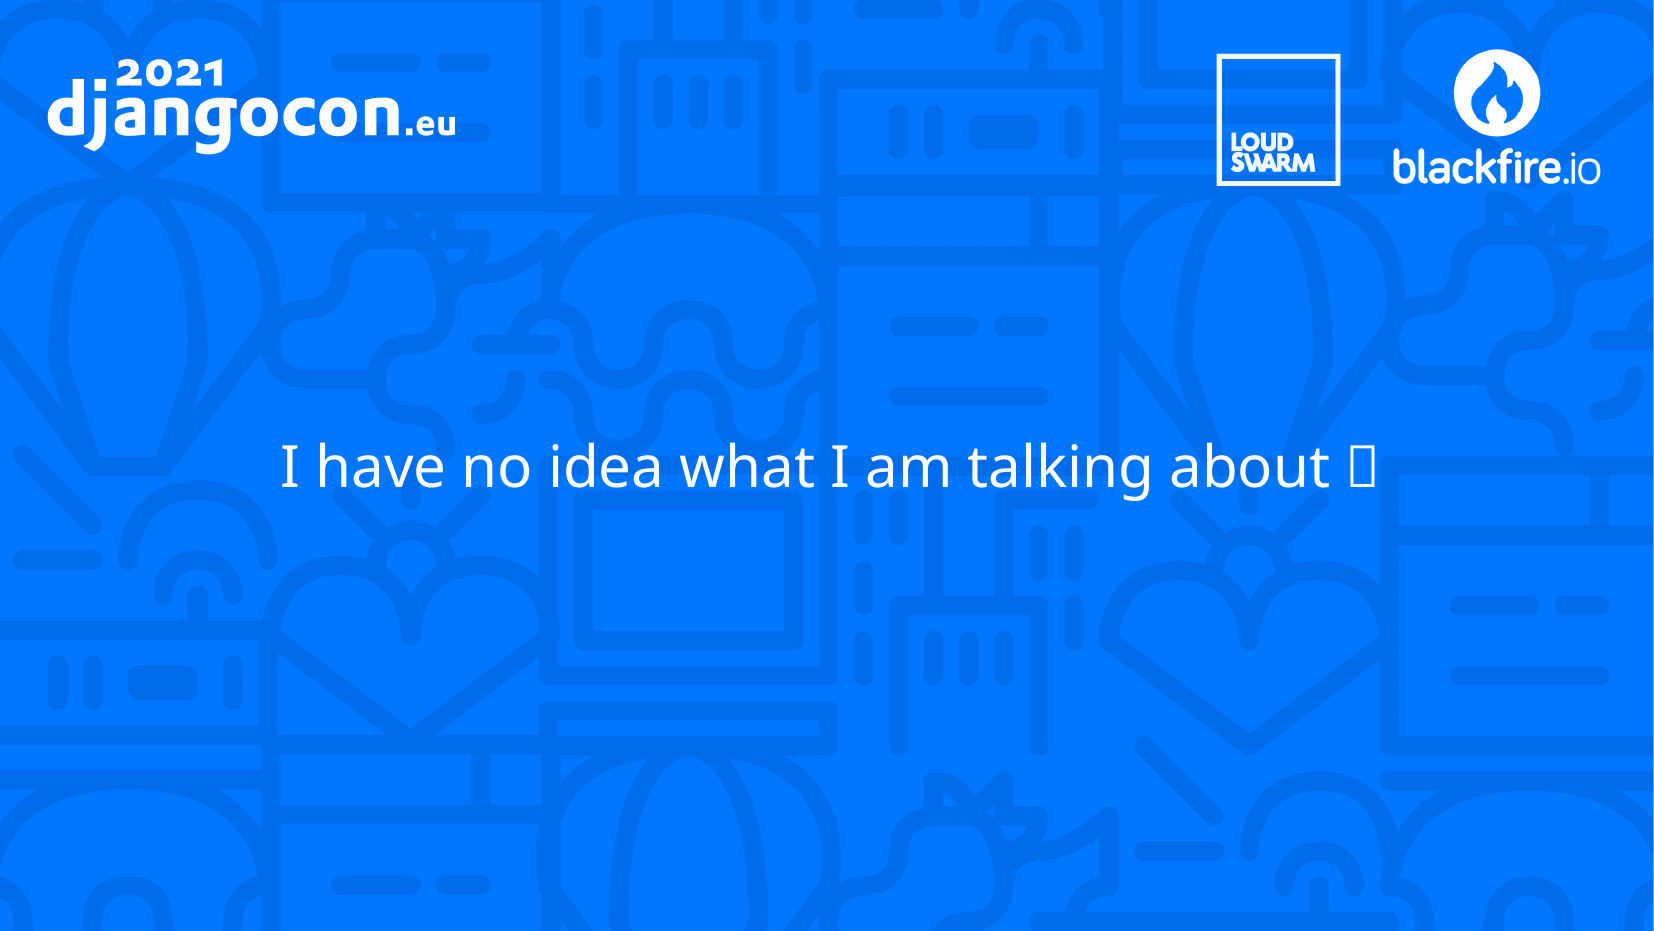

# I have no idea what I am talking about 🤪